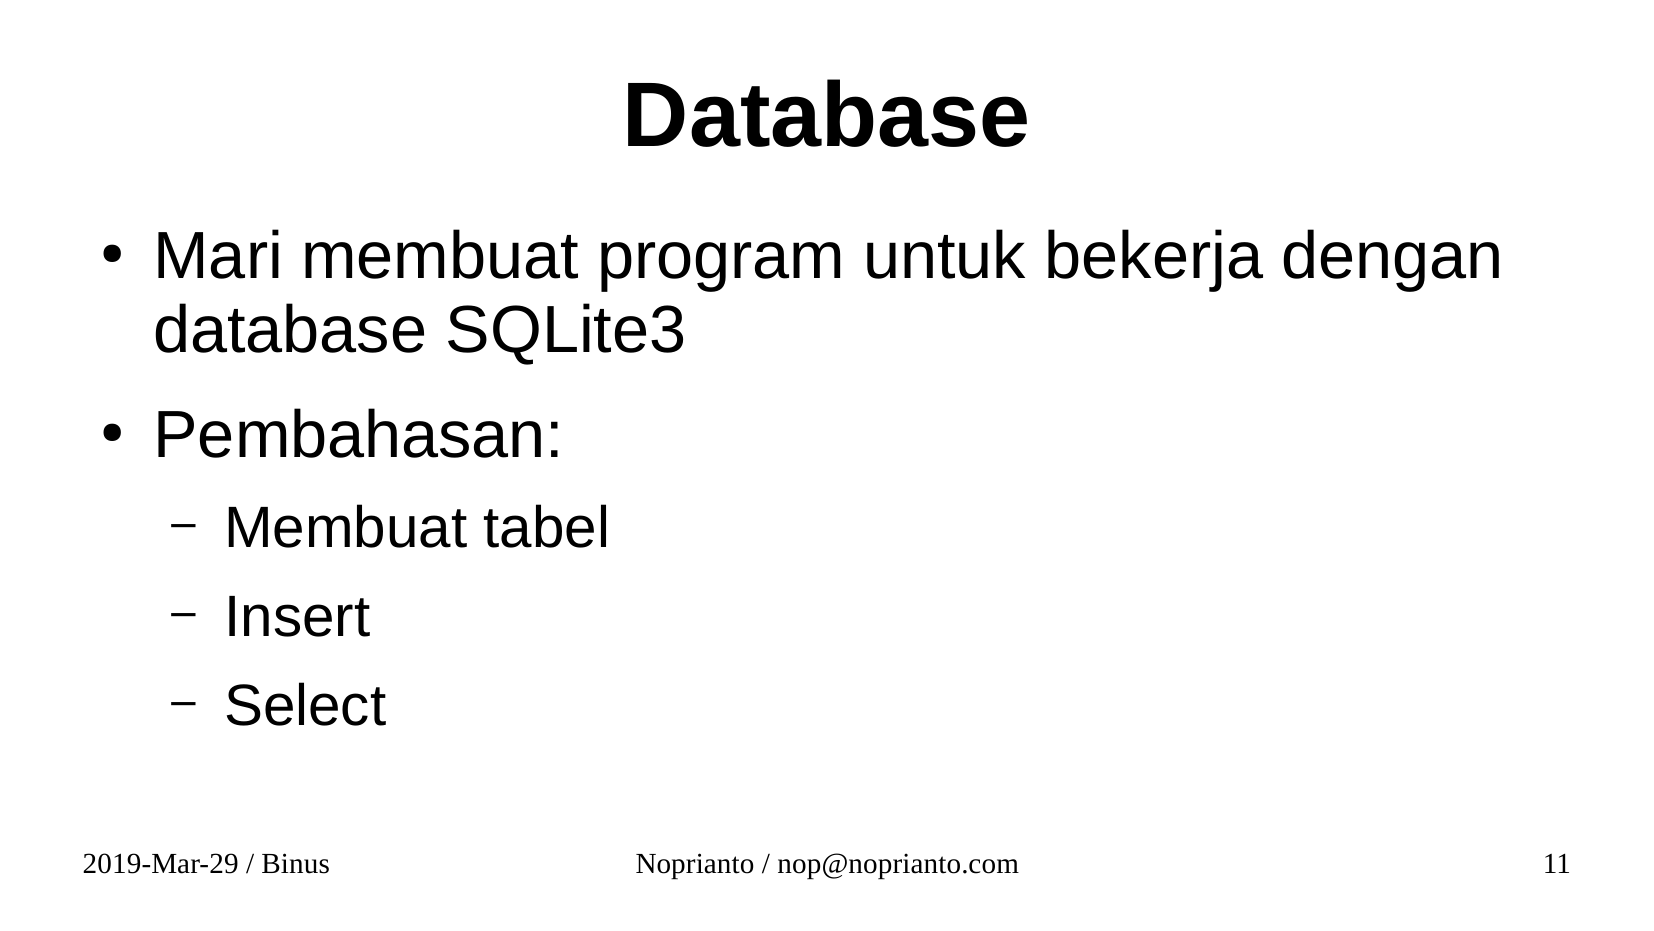

# Database
Mari membuat program untuk bekerja dengan database SQLite3
Pembahasan:
Membuat tabel
Insert
Select
2019-Mar-29 / Binus
Noprianto / nop@noprianto.com
11